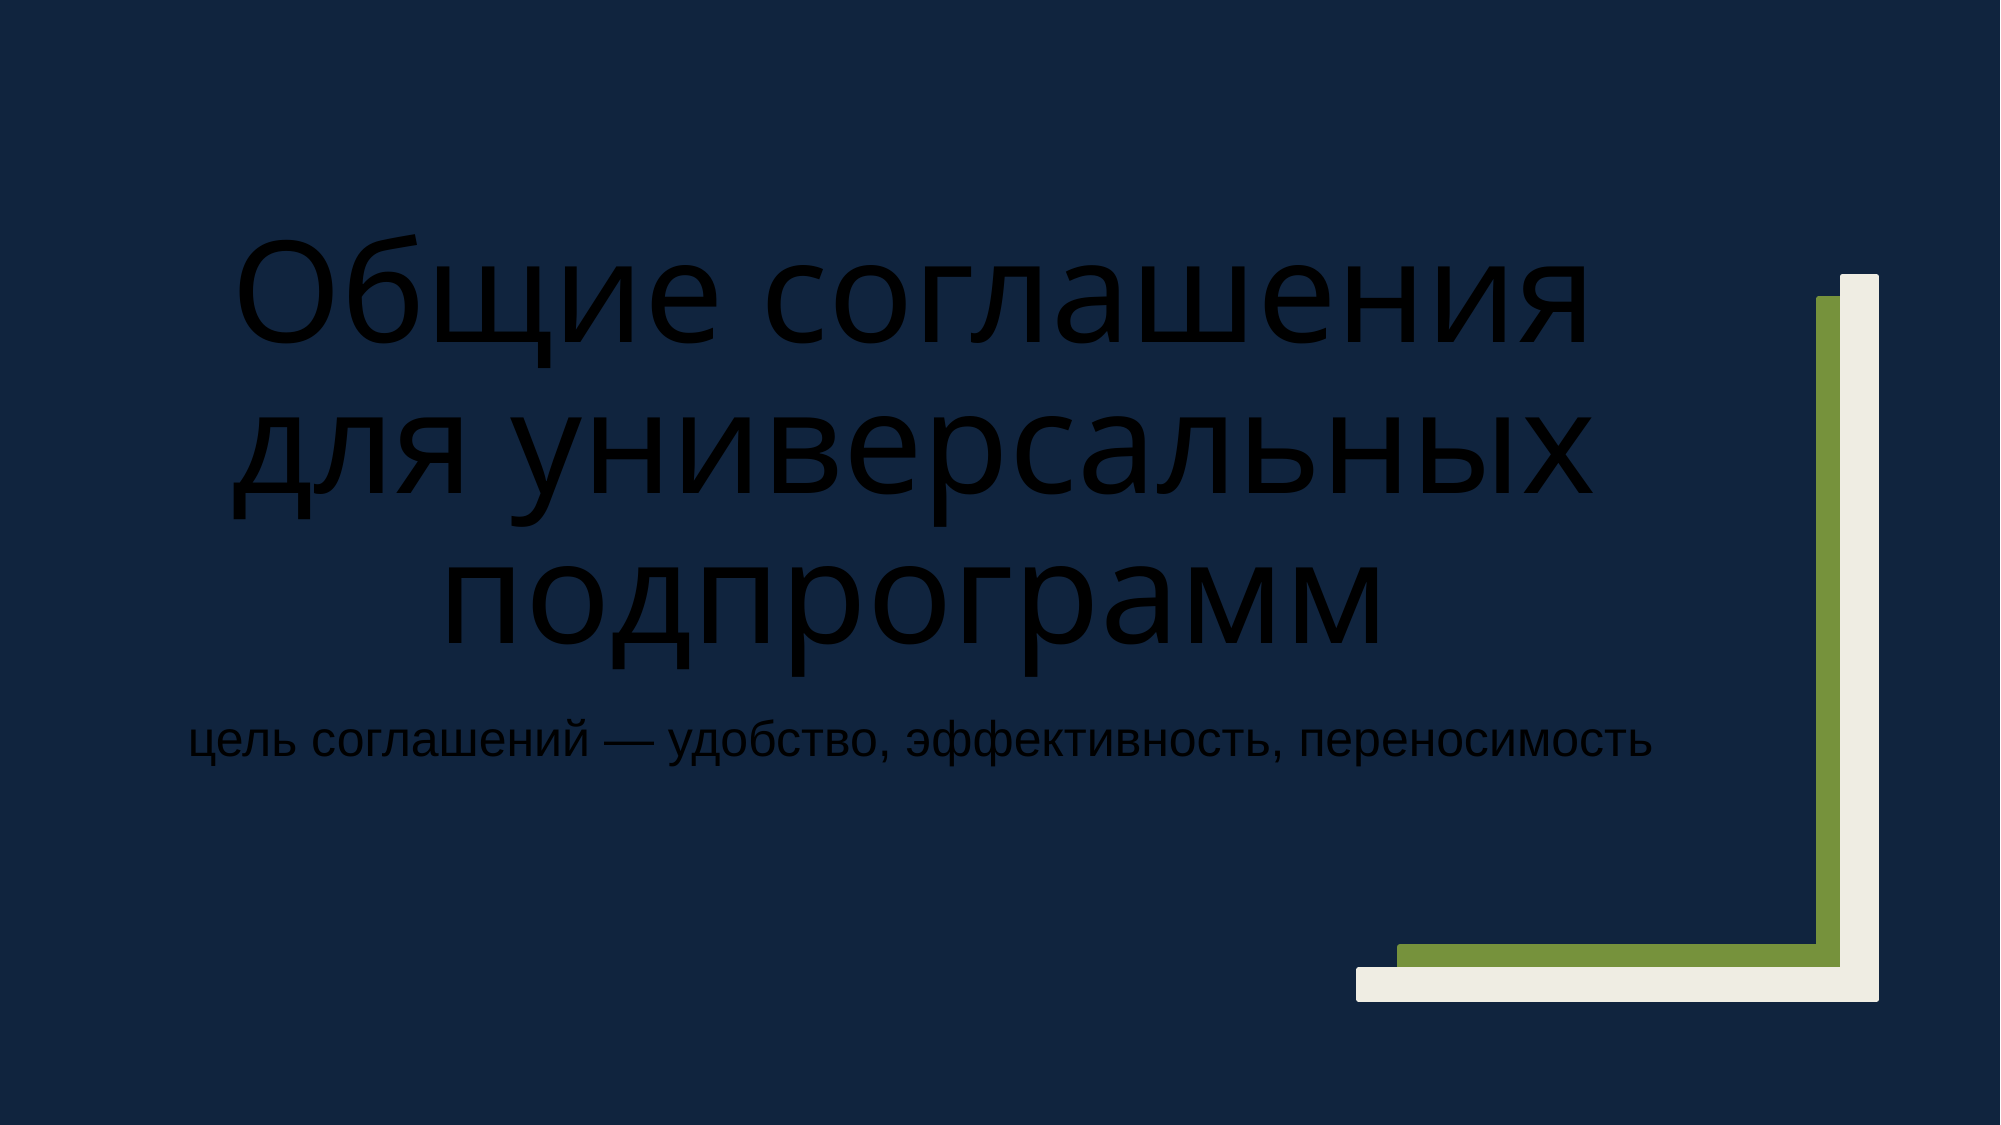

# Общие соглашения для универсальных подпрограмм
 цель соглашений — удобство, эффективность, переносимость